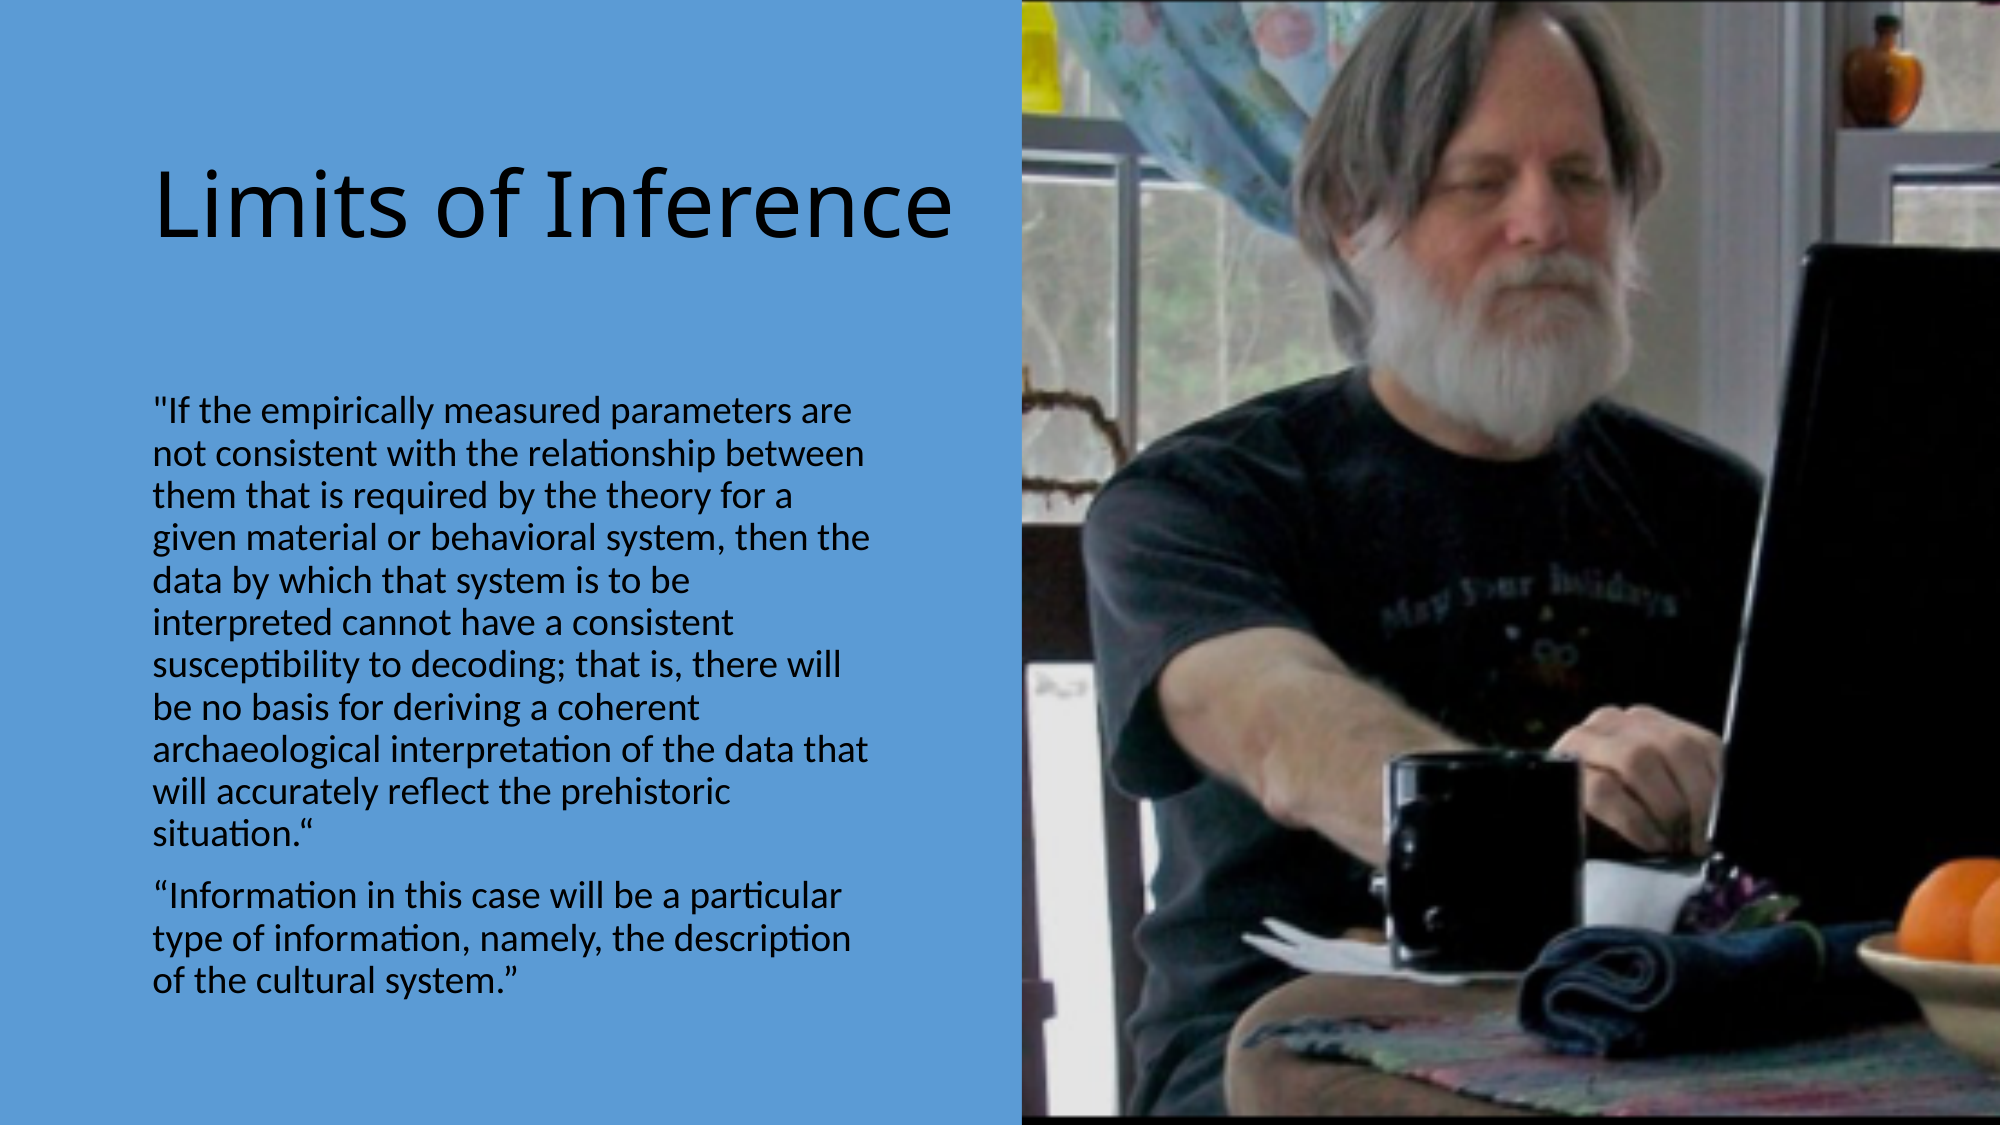

# Limits of Inference
"If the empirically measured parameters are not consistent with the relationship between them that is required by the theory for a given material or behavioral system, then the data by which that system is to be interpreted cannot have a consistent susceptibility to decoding; that is, there will be no basis for deriving a coherent archaeological interpretation of the data that will accurately reflect the prehistoric situation.“
“Information in this case will be a particular type of information, namely, the description of the cultural system.”